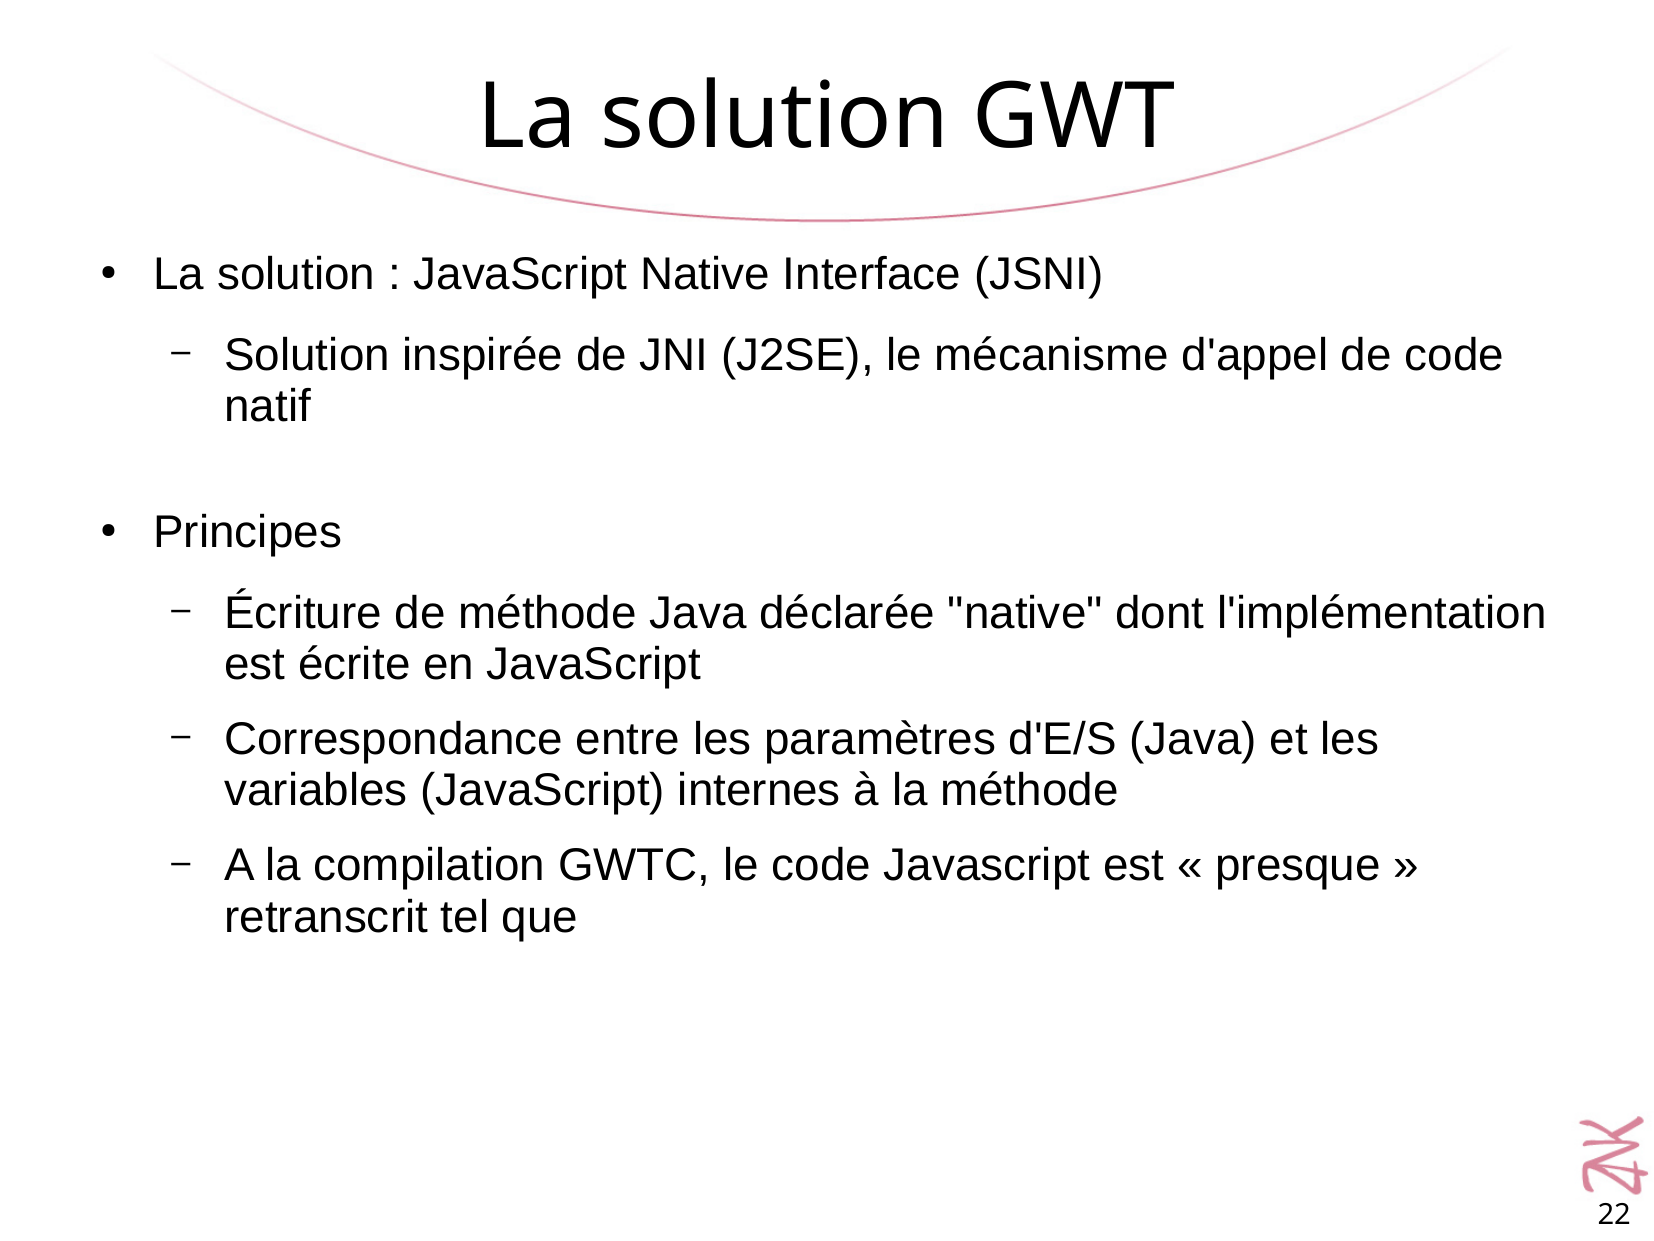

# La solution GWT
La solution : JavaScript Native Interface (JSNI)
Solution inspirée de JNI (J2SE), le mécanisme d'appel de code natif
Principes
Écriture de méthode Java déclarée "native" dont l'implémentation est écrite en JavaScript
Correspondance entre les paramètres d'E/S (Java) et les variables (JavaScript) internes à la méthode
A la compilation GWTC, le code Javascript est « presque » retranscrit tel que
22